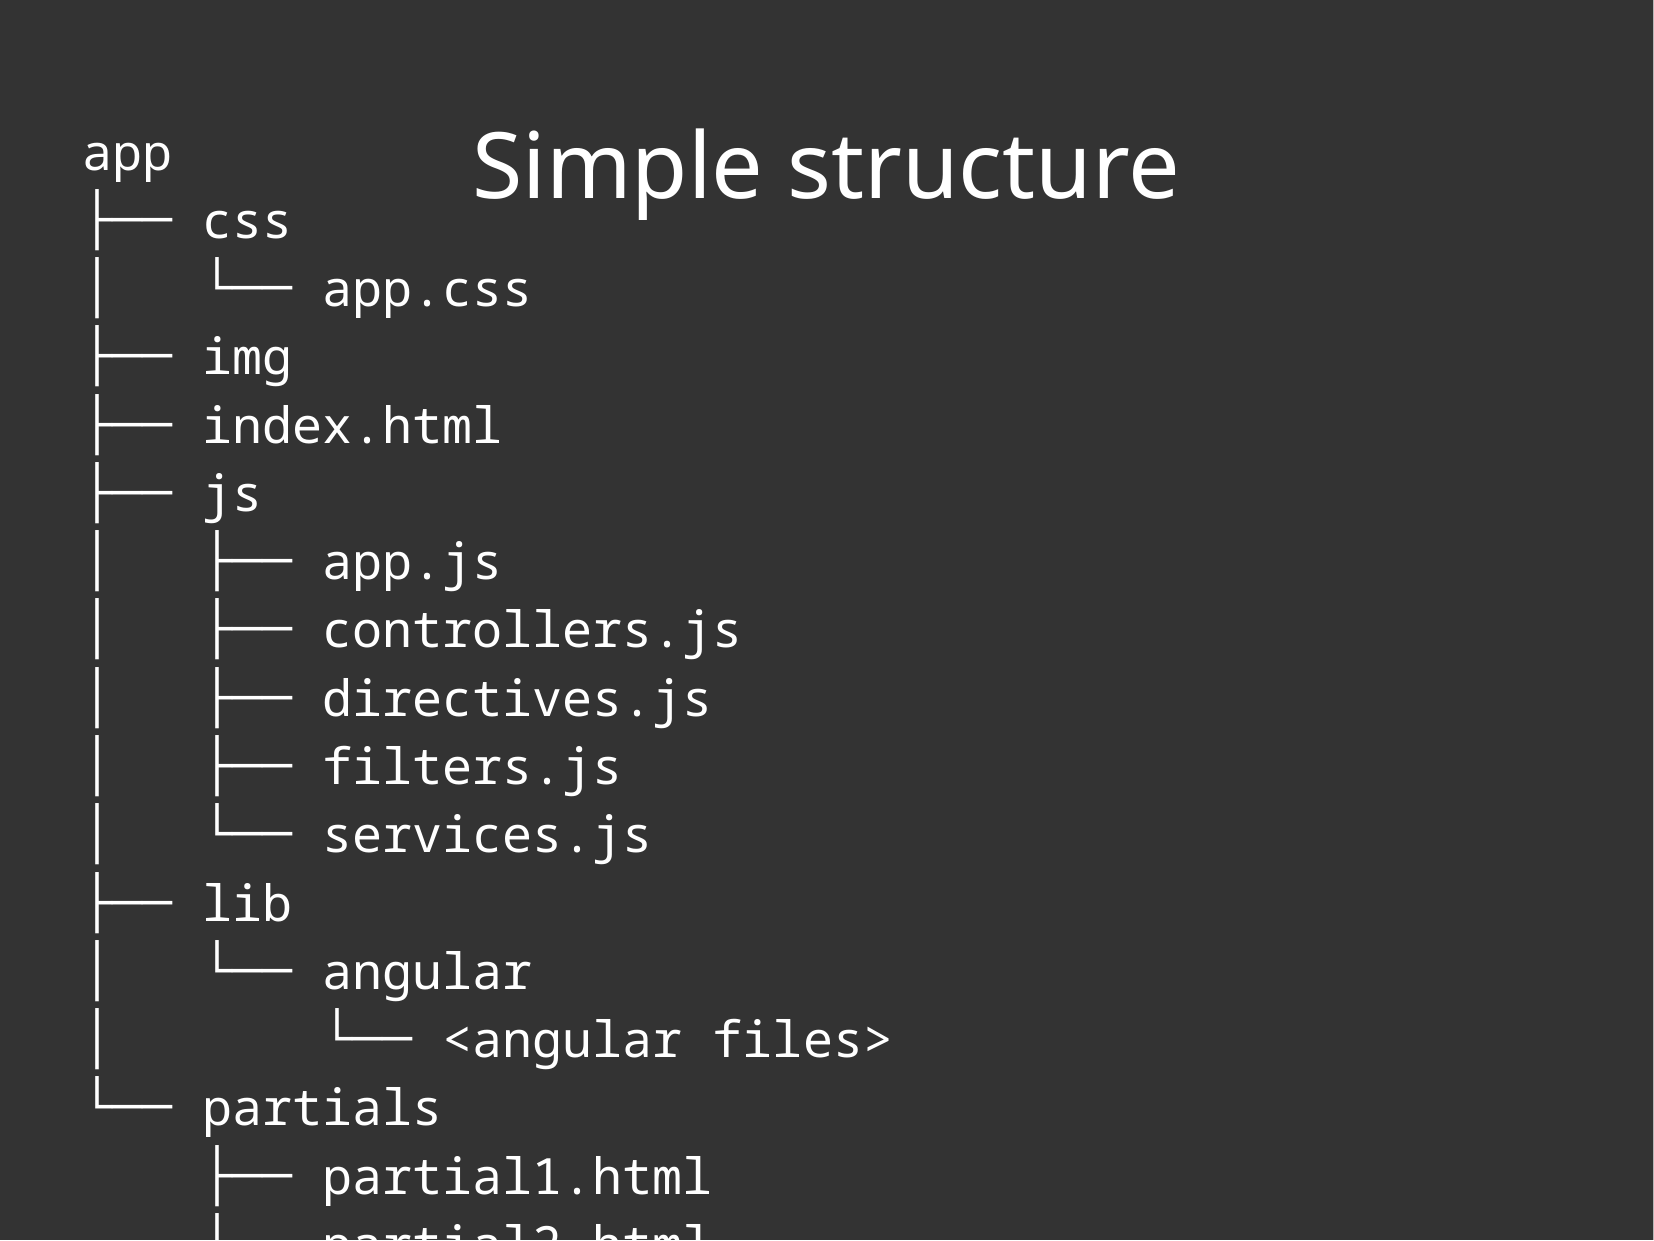

# Simple structure
app
├── css
│ └── app.css
├── img
├── index.html
├── js
│ ├── app.js
│ ├── controllers.js
│ ├── directives.js
│ ├── filters.js
│ └── services.js
├── lib
│ └── angular
│ └── <angular files>
└── partials
 ├── partial1.html
 └── partial2.html